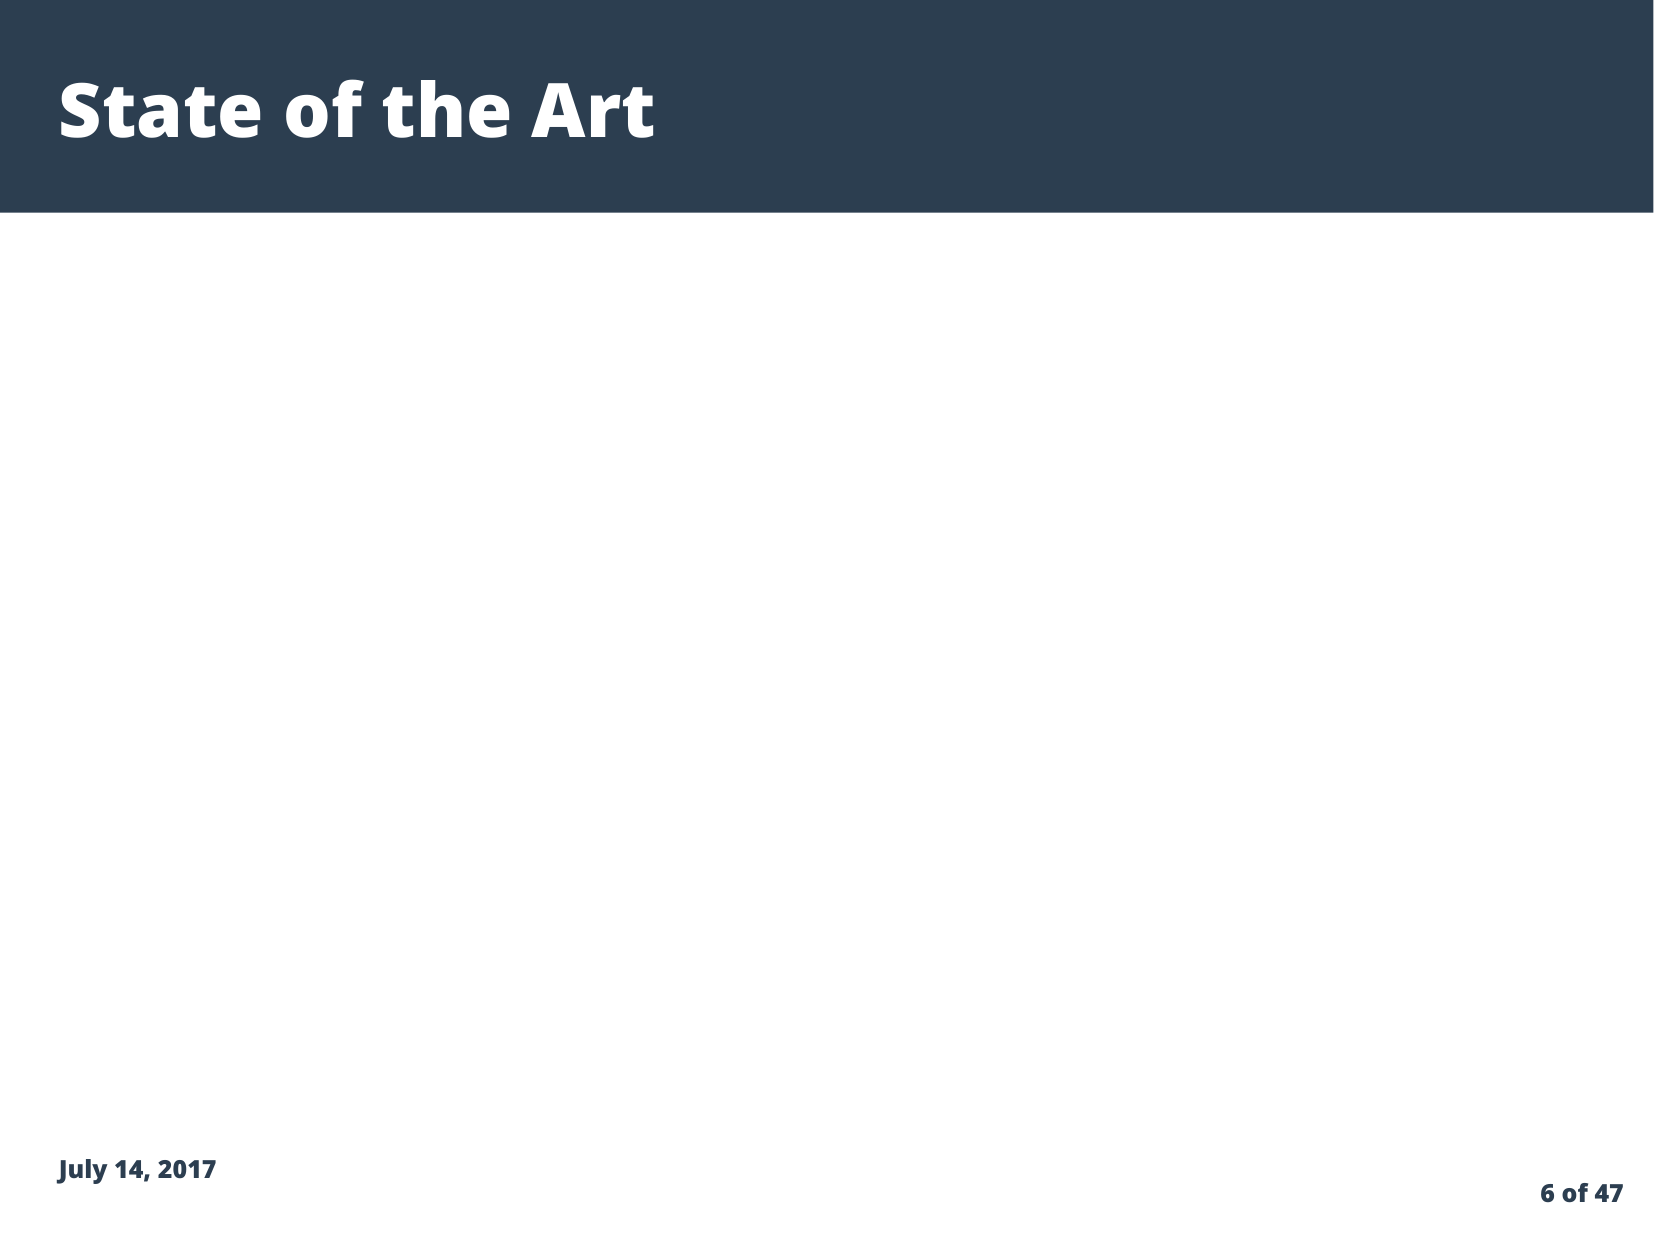

# State of the Art
July 14, 2017
6